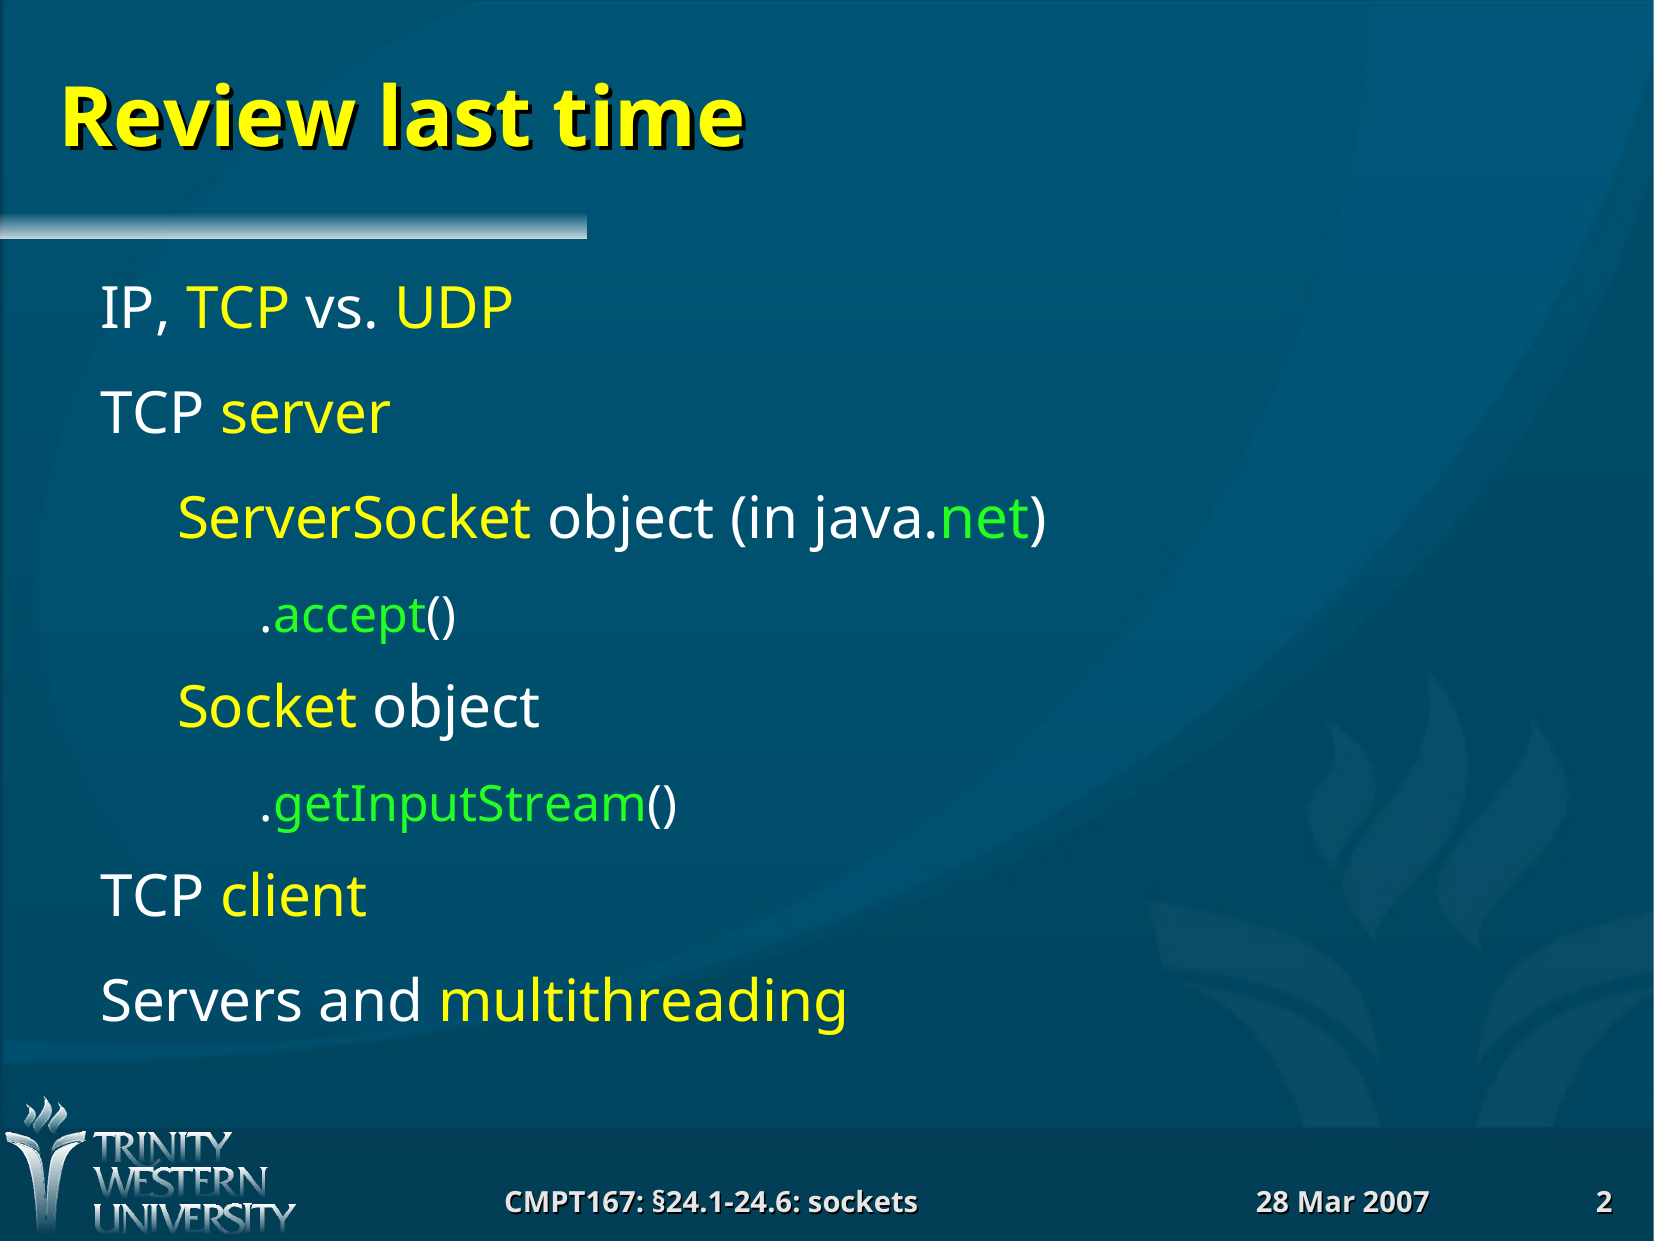

# Review last time
IP, TCP vs. UDP
TCP server
ServerSocket object (in java.net)
.accept()
Socket object
.getInputStream()
TCP client
Servers and multithreading
CMPT167: §24.1-24.6: sockets
28 Mar 2007
2